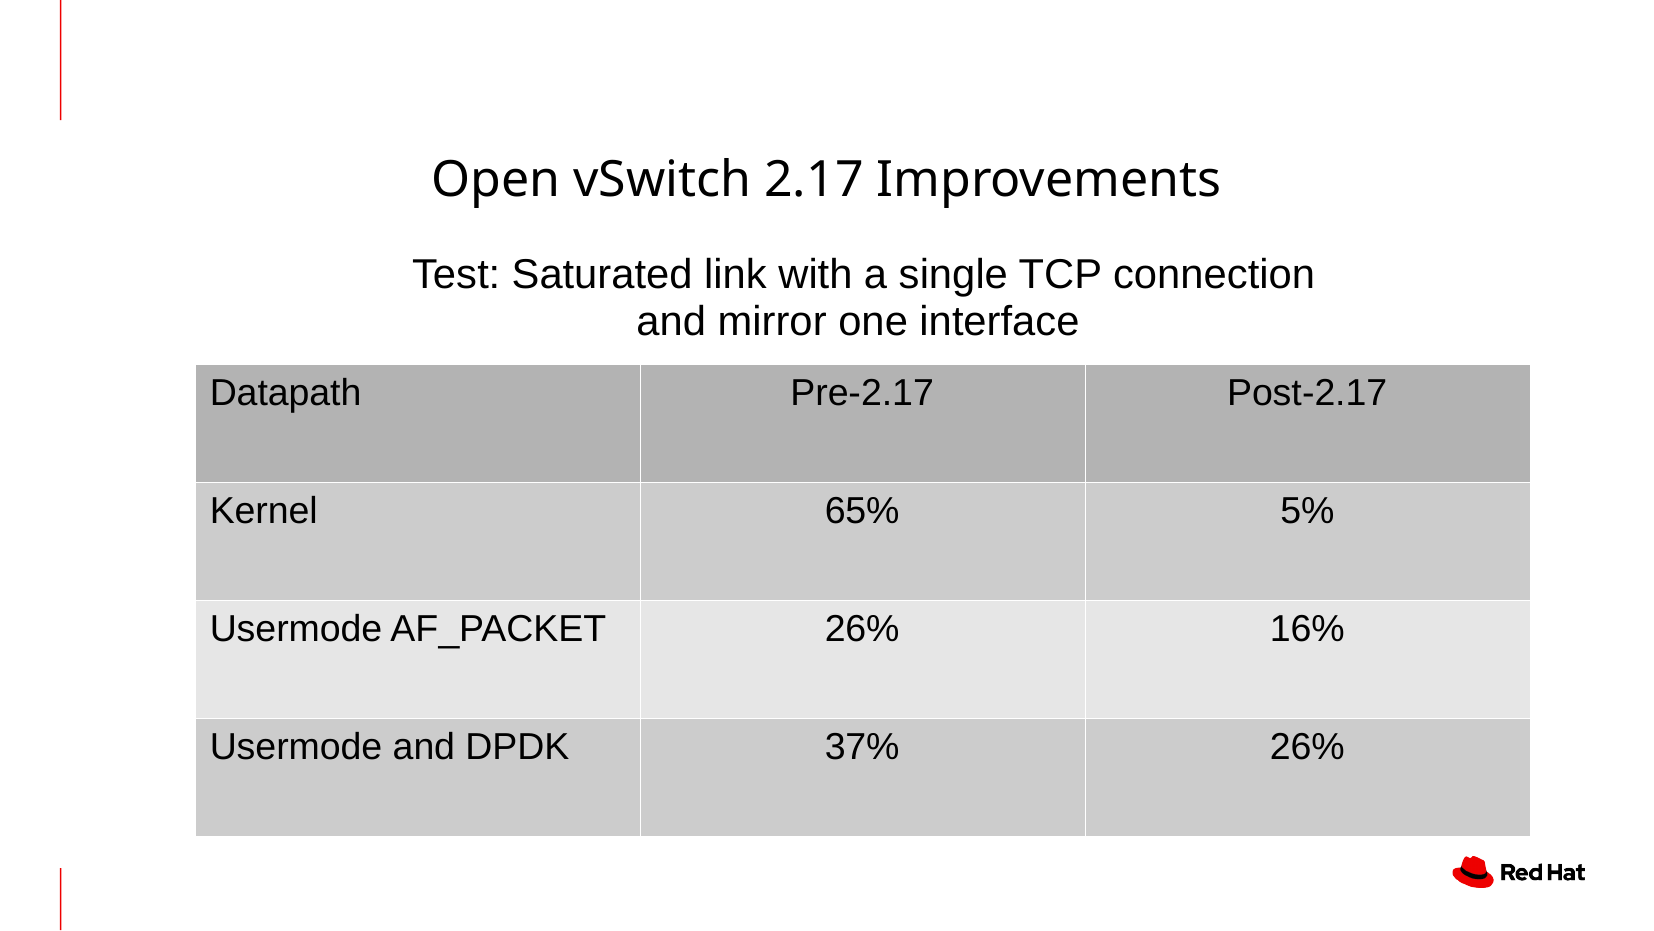

# Open vSwitch 2.17 Improvements
Test: Saturated link with a single TCP connection
and mirror one interface
| Datapath | Pre-2.17 | Post-2.17 |
| --- | --- | --- |
| Kernel | 65% | 5% |
| Usermode AF\_PACKET | 26% | 16% |
| Usermode and DPDK | 37% | 26% |